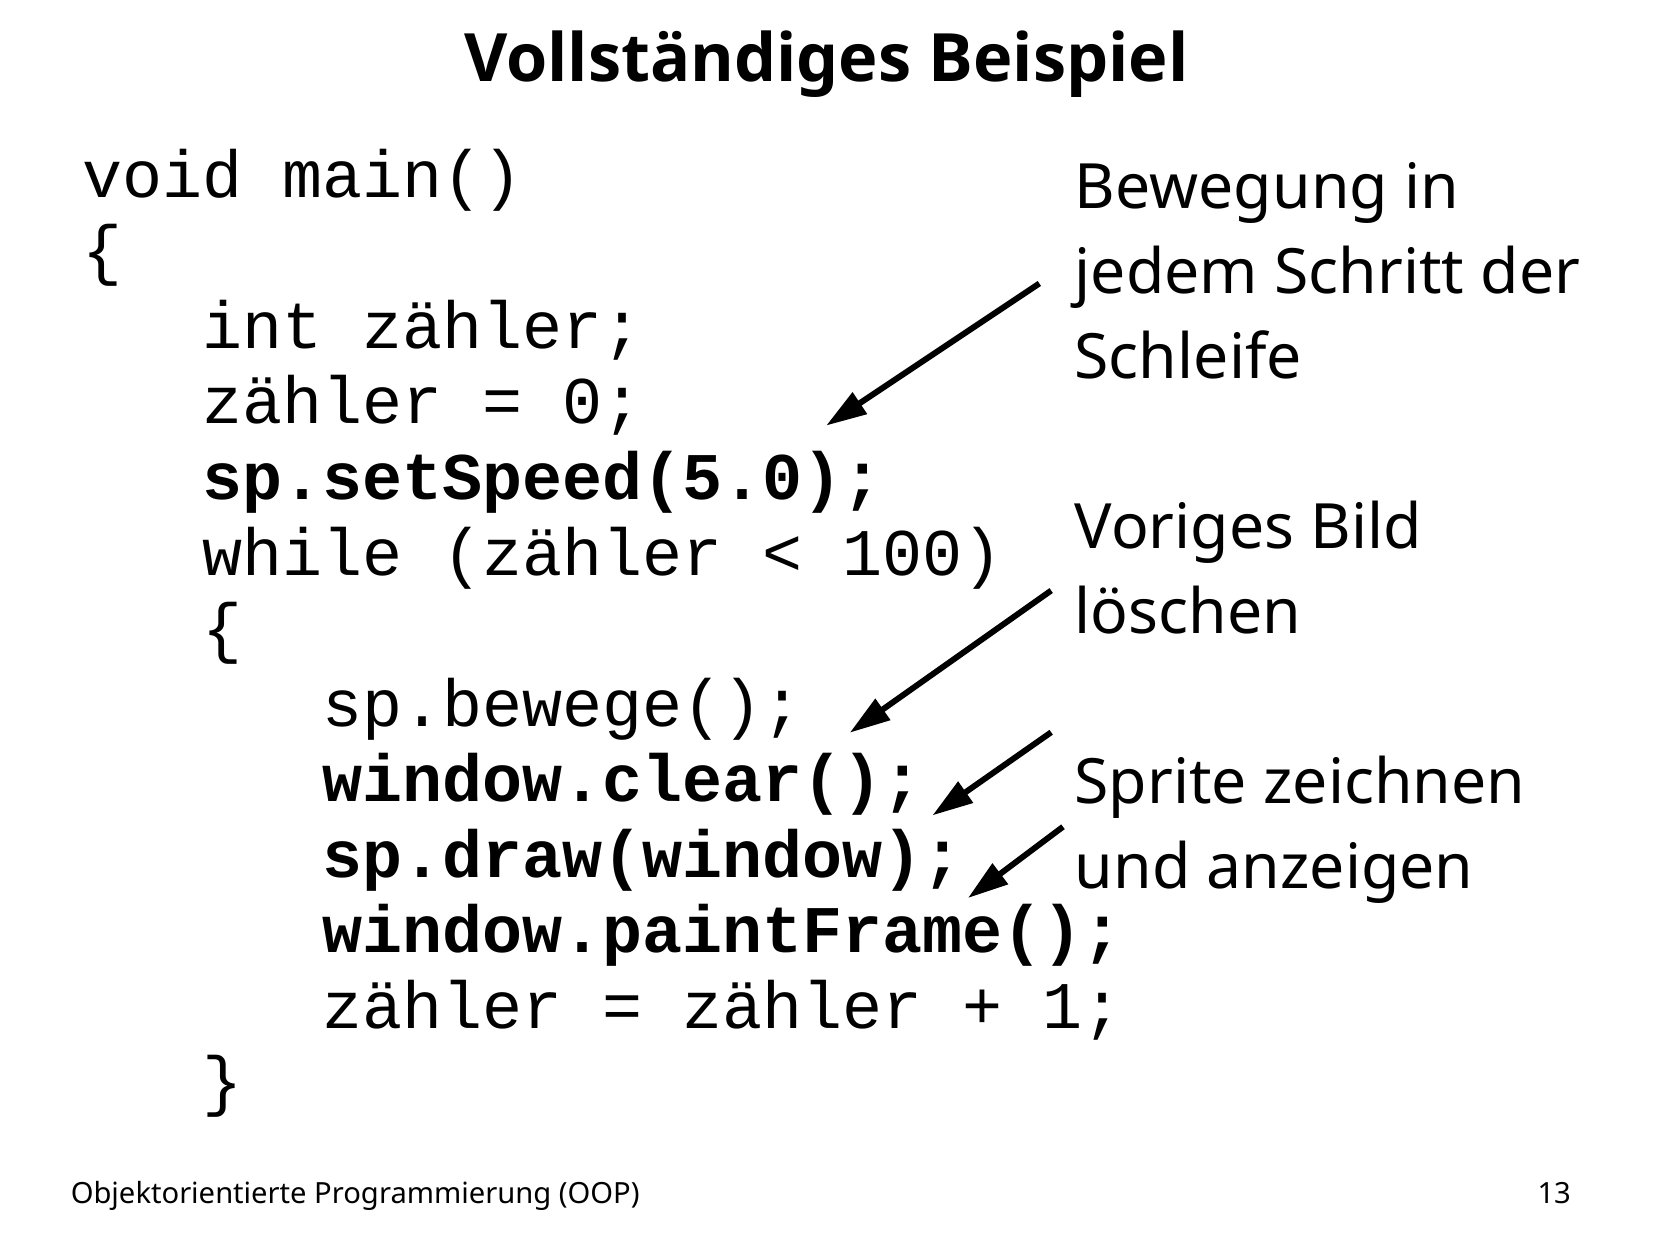

# Vollständiges Beispiel
void main()
{
 int zähler;
 zähler = 0;
 sp.setSpeed(5.0);
 while (zähler < 100)
 {
 sp.bewege();
 window.clear();
 sp.draw(window);
 window.paintFrame();
 zähler = zähler + 1;
 }
Bewegung in jedem Schritt der Schleife
Voriges Bild löschen
Sprite zeichnen
und anzeigen
Objektorientierte Programmierung (OOP)
13